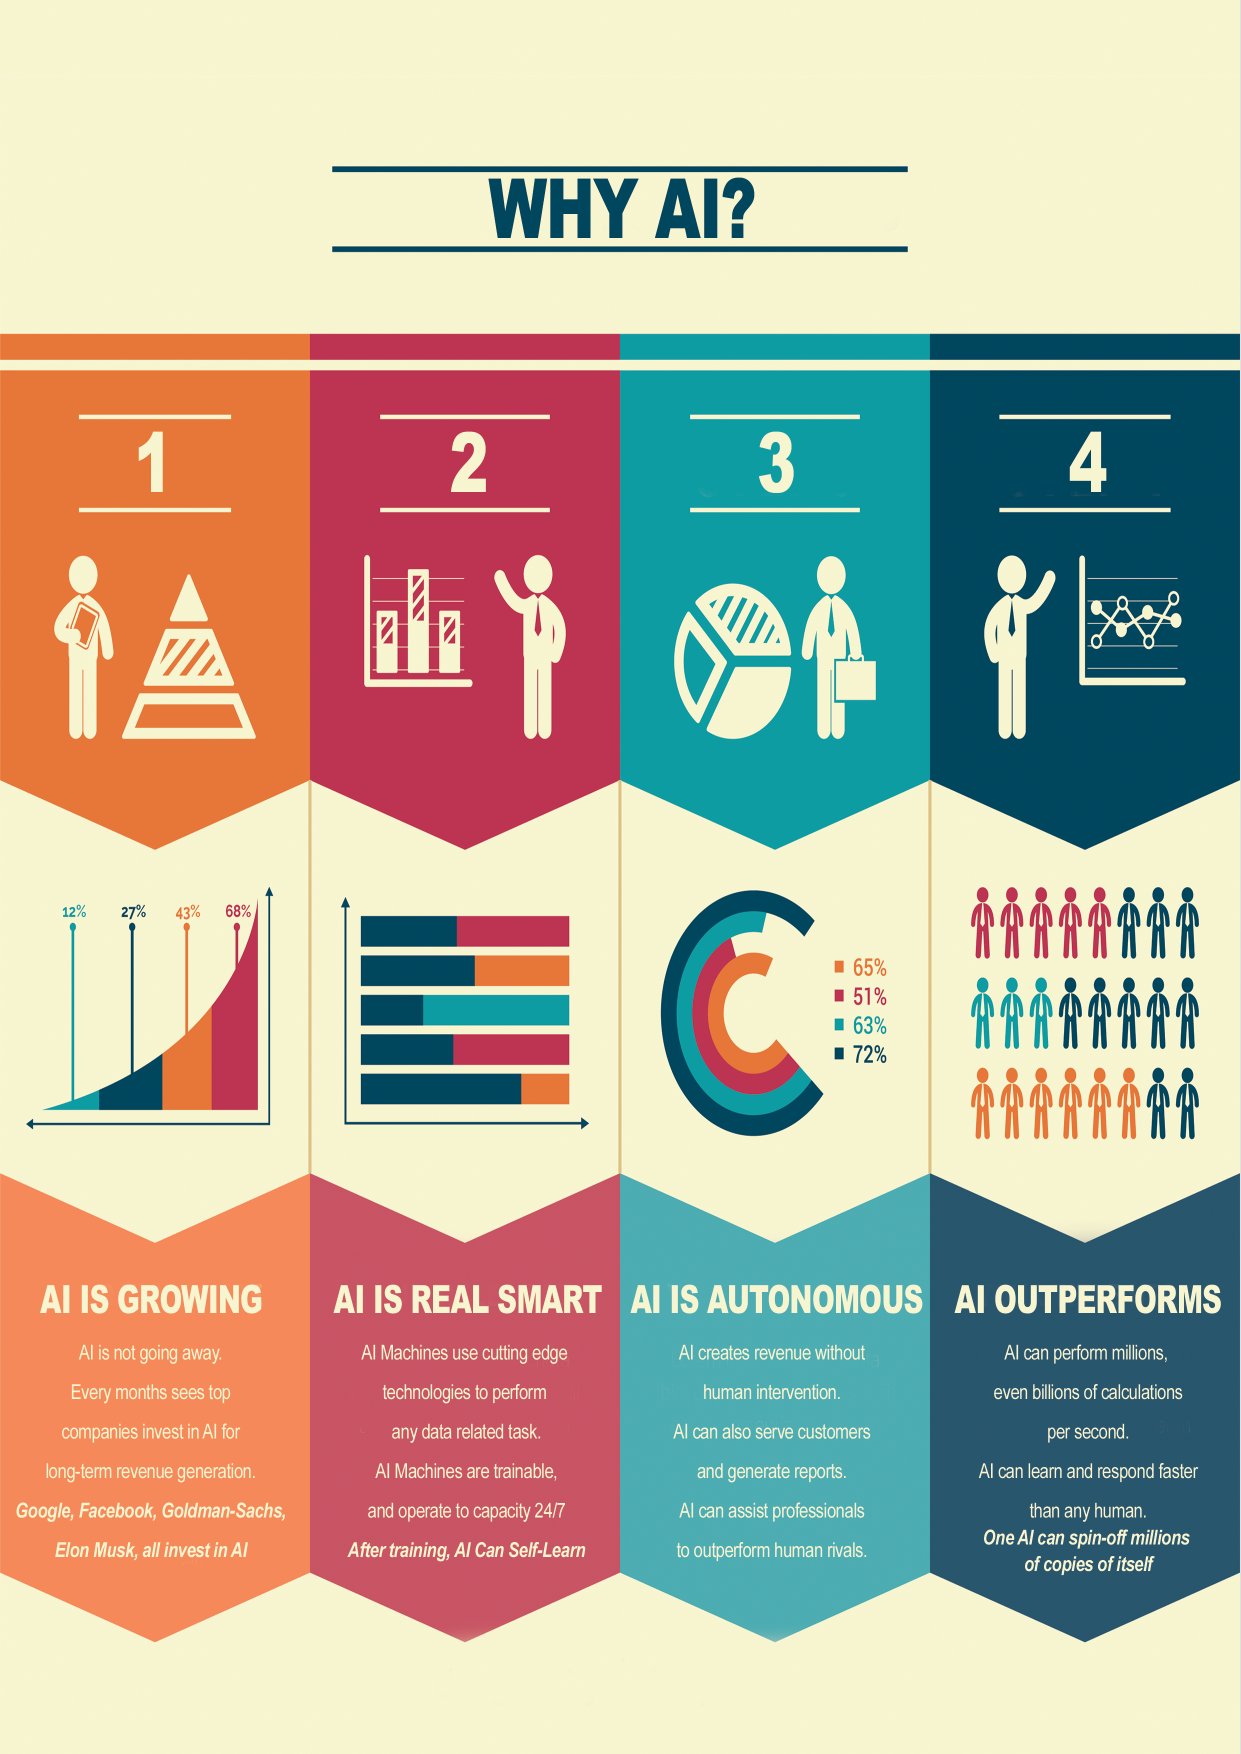

# WHY A.I.
AI is not going away
Artificial Intelligence can discover new strategies faster than an analyst
AI Systems are trainable and can operate autonomously
AI data is cross-domain, giving each system unprecedented insight
AI is the most exciting tech innovation since social media.
AI never sleeps
AI operates at the speed of light